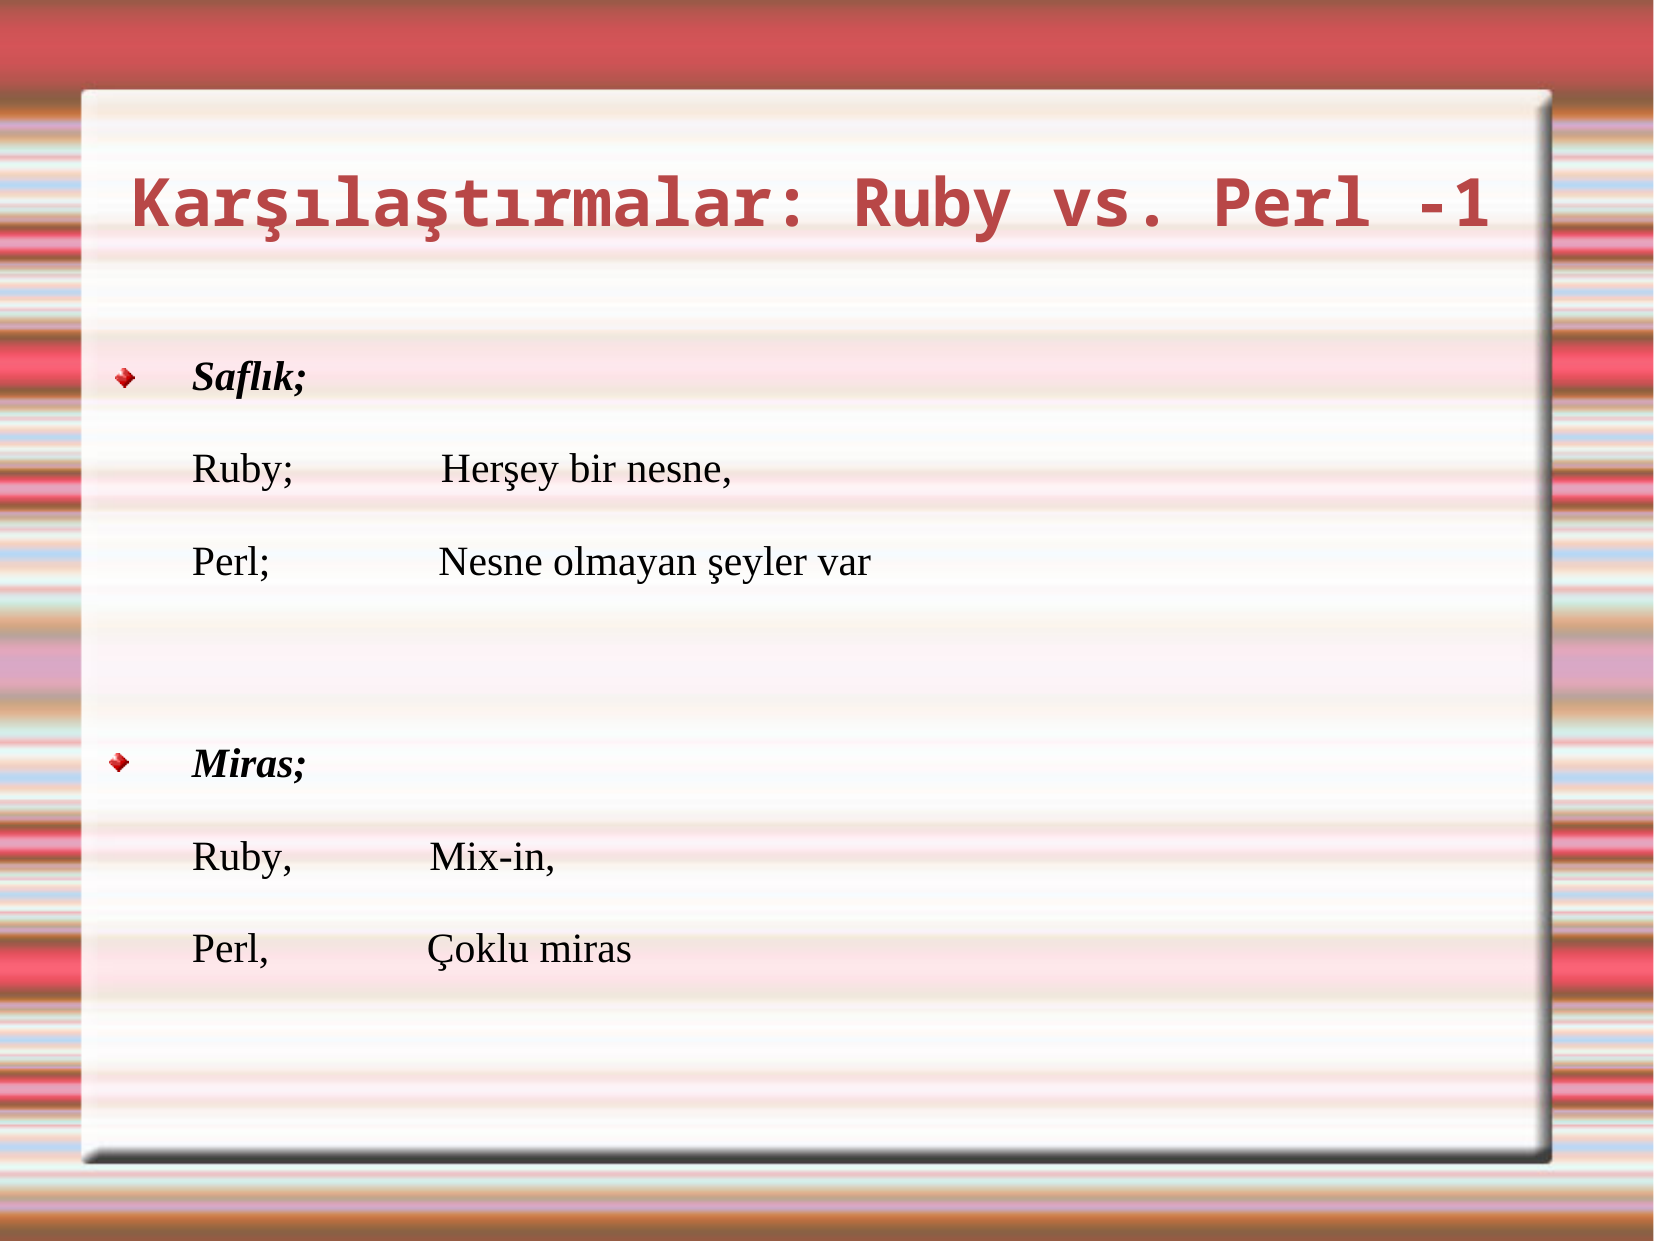

Karşılaştırmalar: Ruby vs. Perl -1
Saflık;
Ruby; Herşey bir nesne,
Perl; Nesne olmayan şeyler var
Miras;
Ruby, Mix-in,
Perl, Çoklu miras